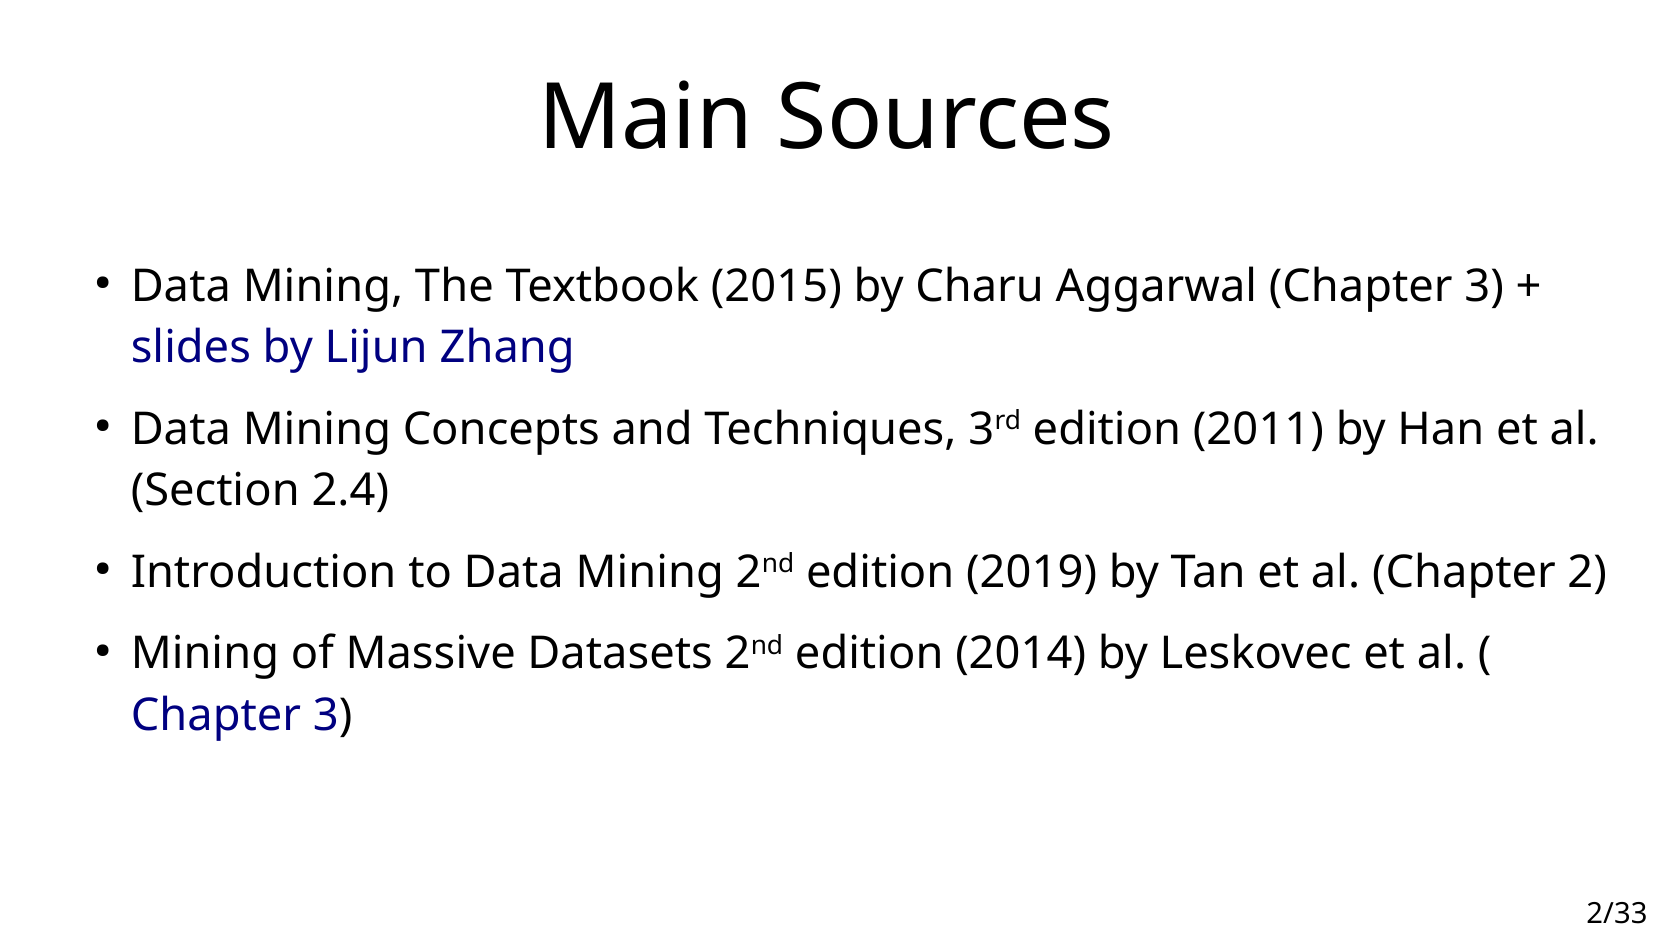

# Main Sources
Data Mining, The Textbook (2015) by Charu Aggarwal (Chapter 3) + slides by Lijun Zhang
Data Mining Concepts and Techniques, 3rd edition (2011) by Han et al. (Section 2.4)
Introduction to Data Mining 2nd edition (2019) by Tan et al. (Chapter 2)
Mining of Massive Datasets 2nd edition (2014) by Leskovec et al. (Chapter 3)
2